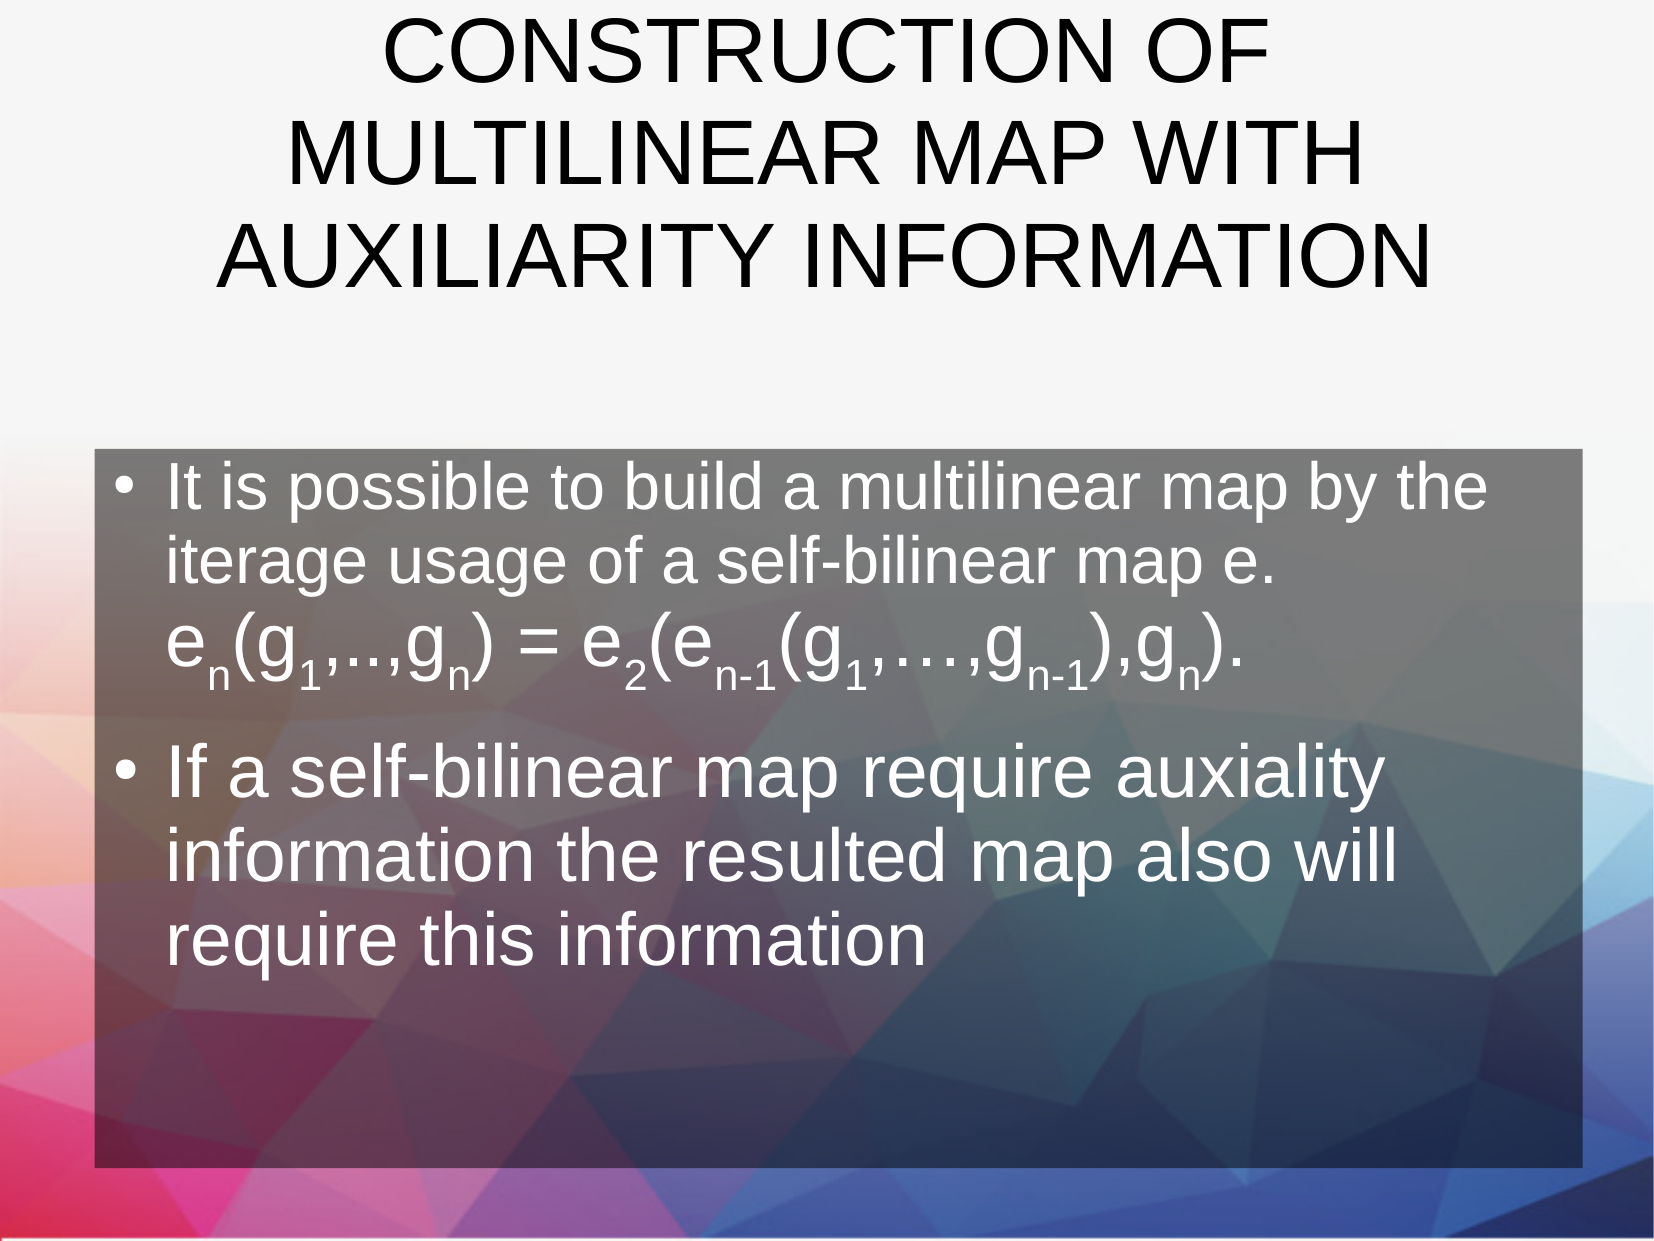

# CONSTRUCTION OF MULTILINEAR MAP WITH AUXILIARITY INFORMATION
It is possible to build a multilinear map by the iterage usage of a self-bilinear map e. en(g1,..,gn) = e2(en-1(g1,…,gn-1),gn).
If a self-bilinear map require auxiality information the resulted map also will require this information